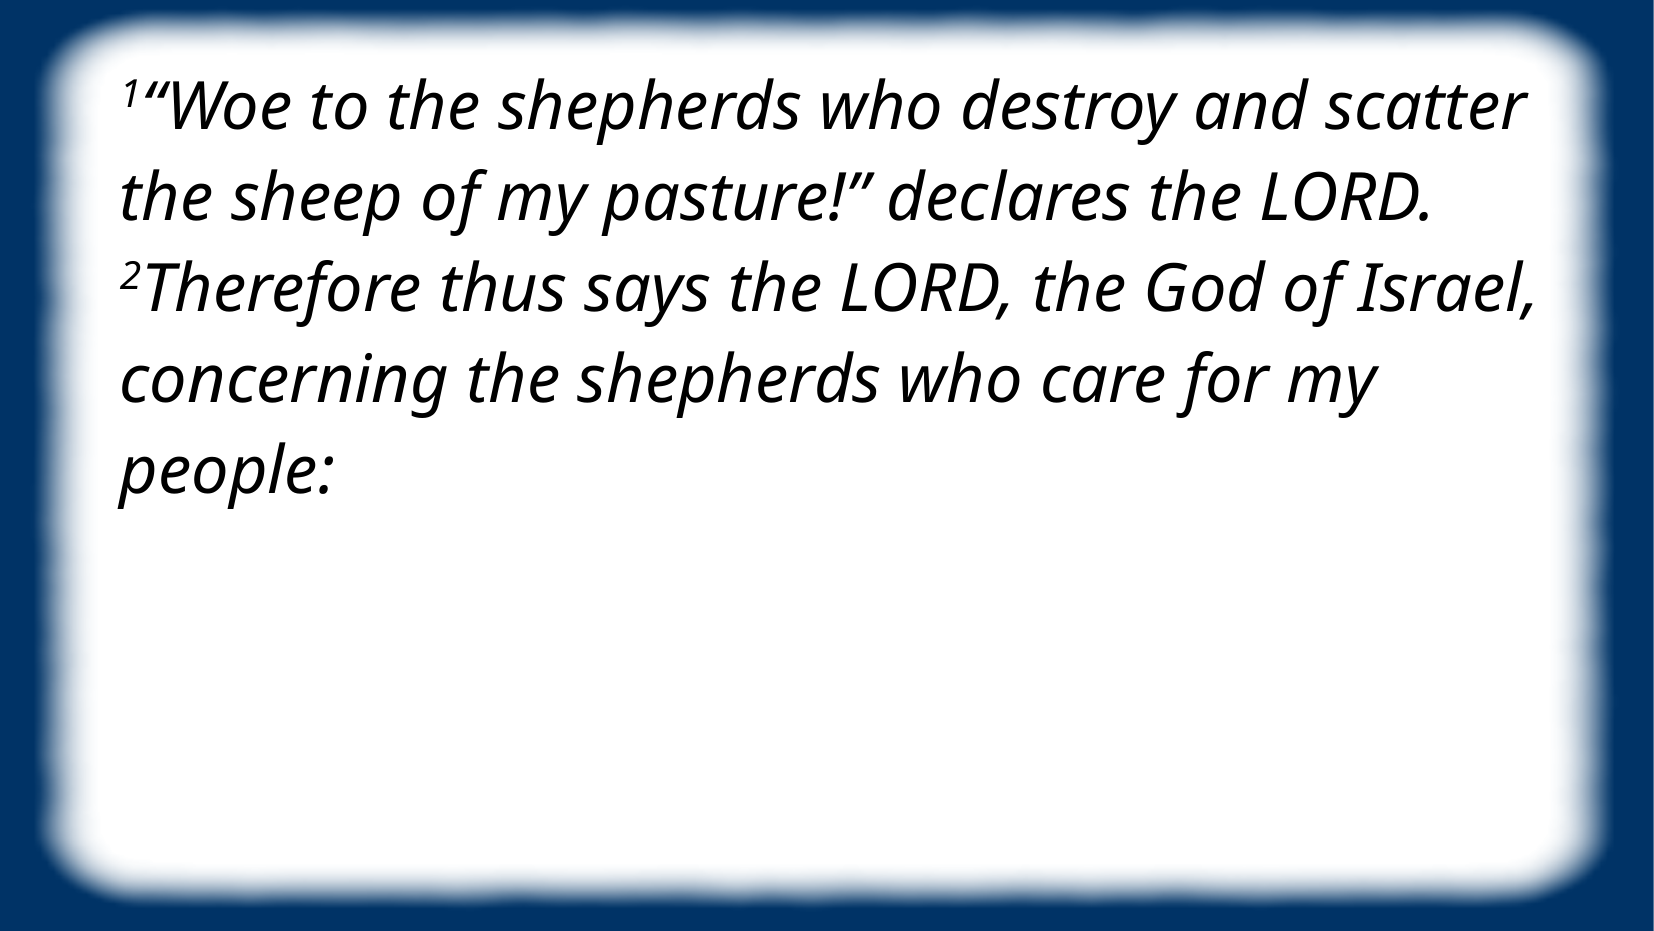

1“Woe to the shepherds who destroy and scatter the sheep of my pasture!” declares the LORD.
2Therefore thus says the LORD, the God of Israel, concerning the shepherds who care for my people: